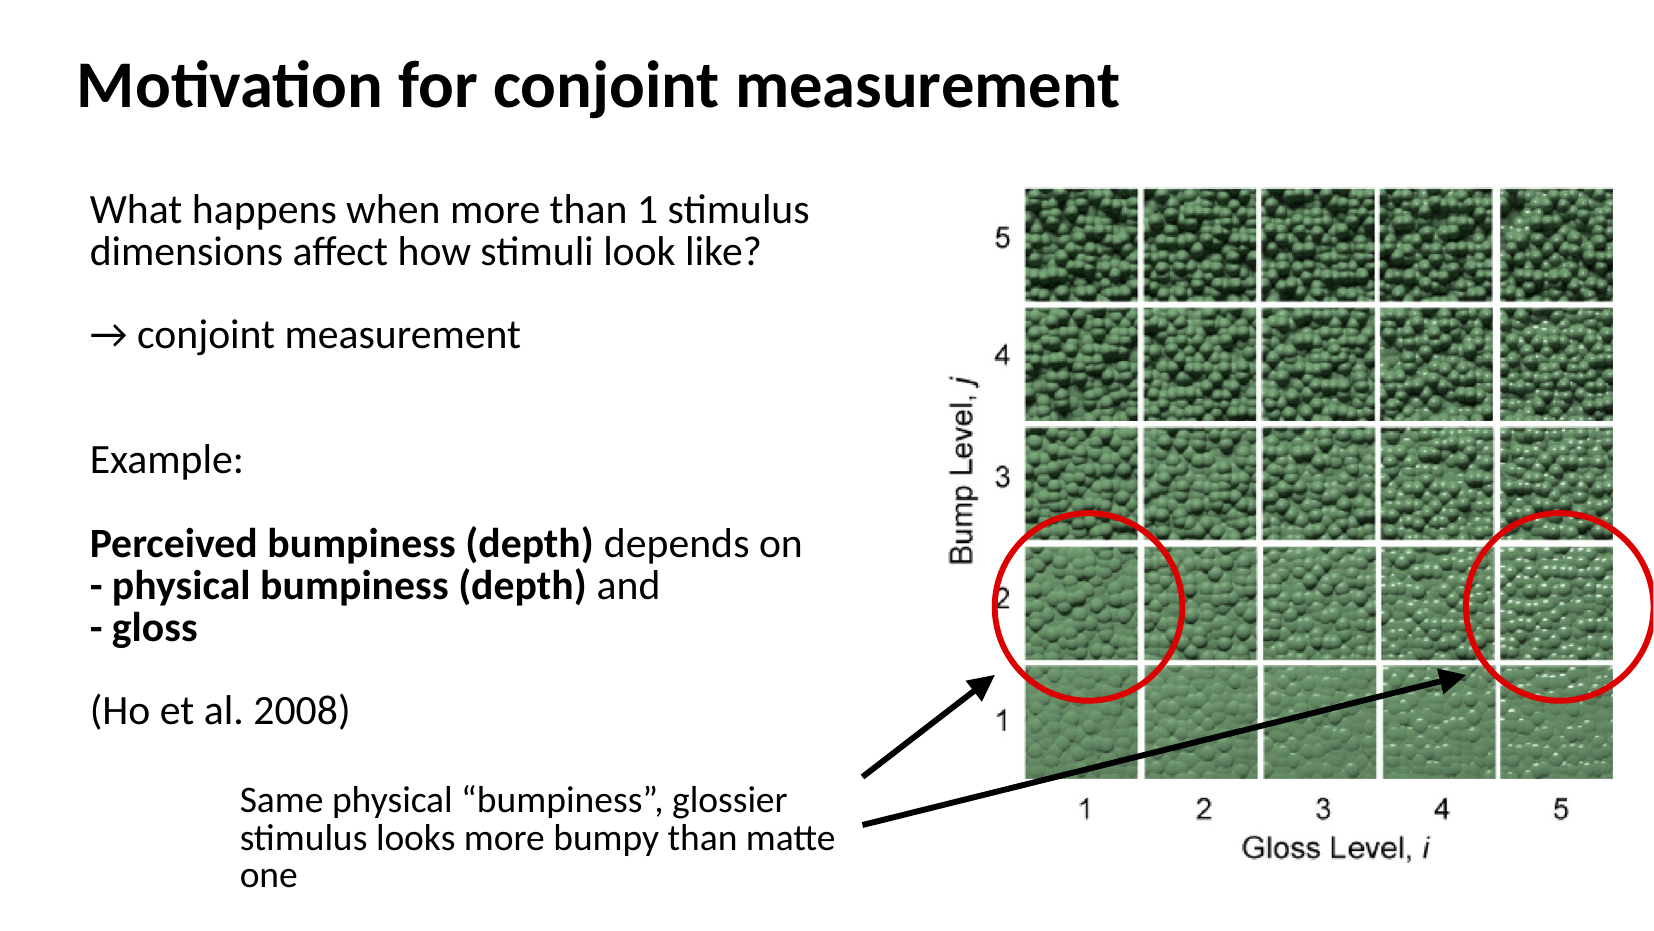

# Motivation for conjoint measurement
What happens when more than 1 stimulus dimensions affect how stimuli look like?
→ conjoint measurement
Example:
Perceived bumpiness (depth) depends on
- physical bumpiness (depth) and
- gloss
(Ho et al. 2008)
Same physical “bumpiness”, glossier stimulus looks more bumpy than matte one